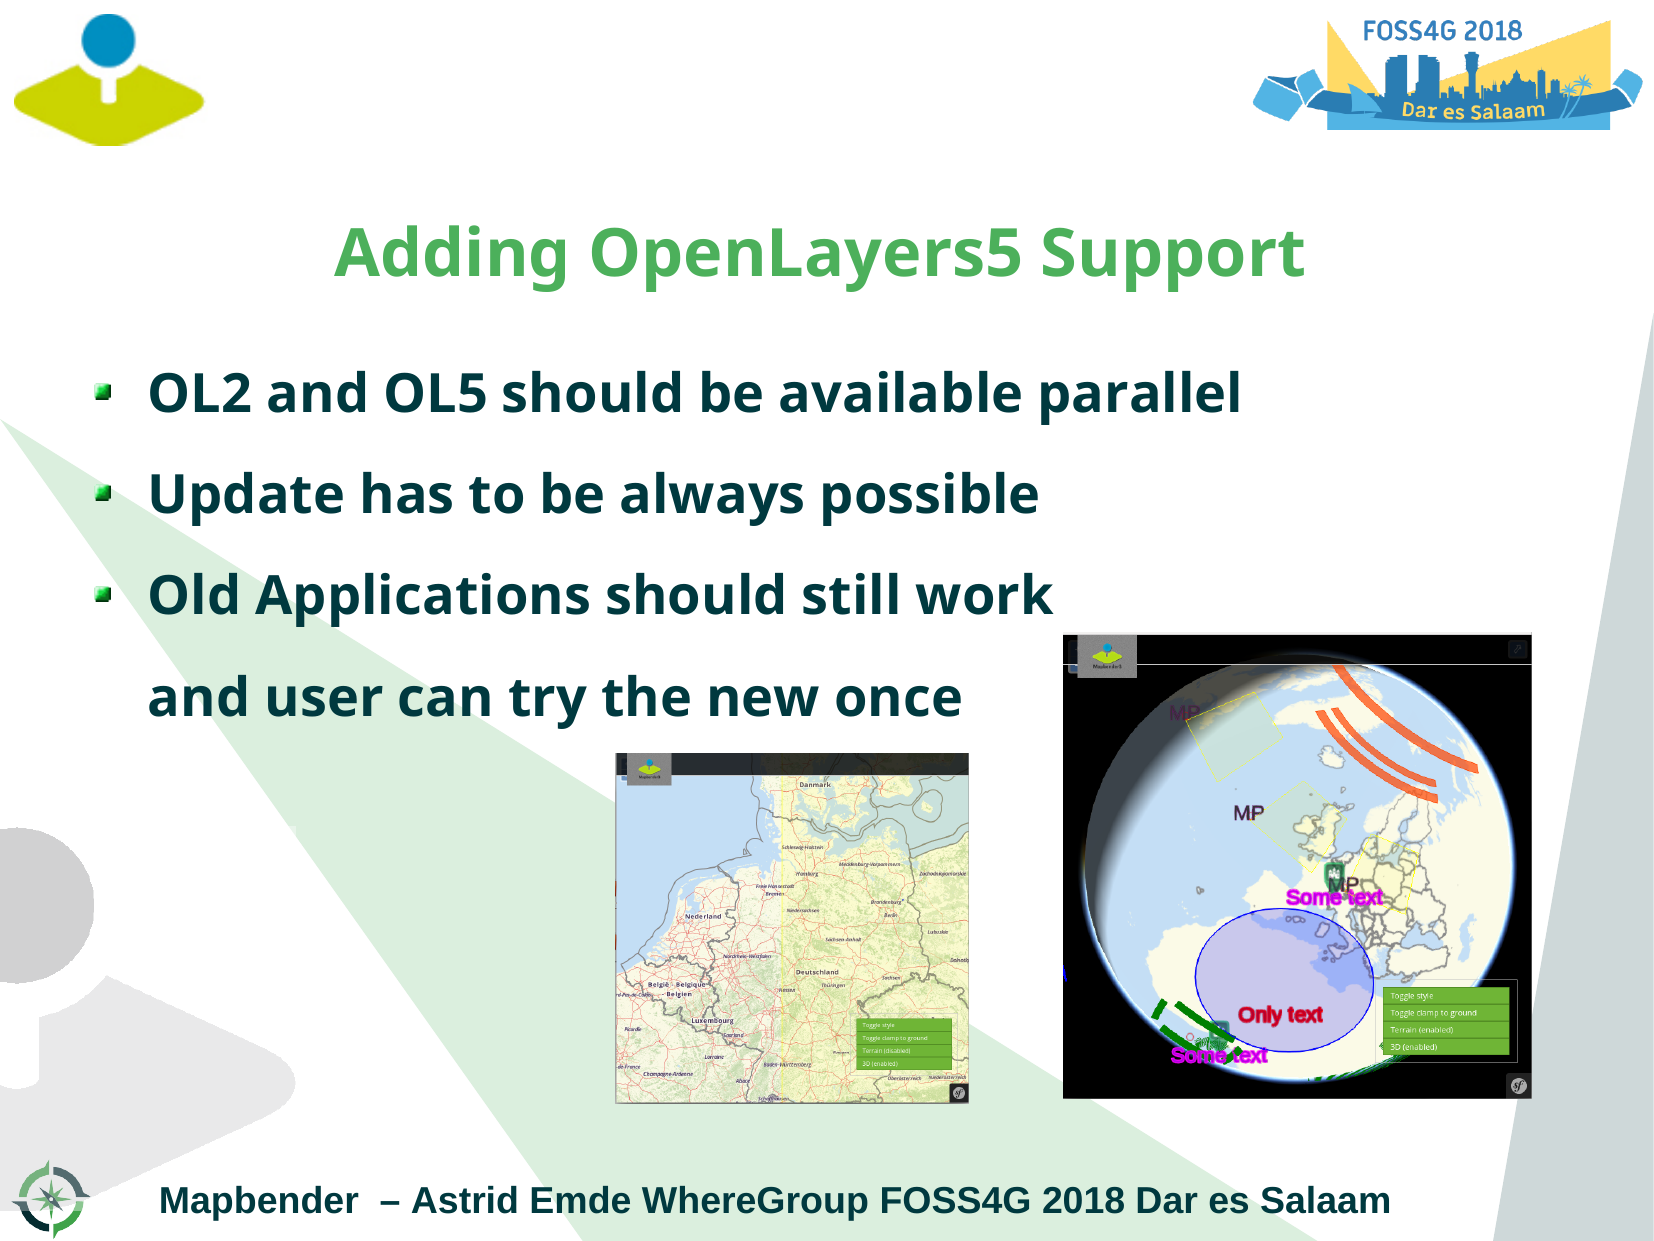

# Adding OpenLayers5 Support
OL2 and OL5 should be available parallel
Update has to be always possible
Old Applications should still work
and user can try the new once